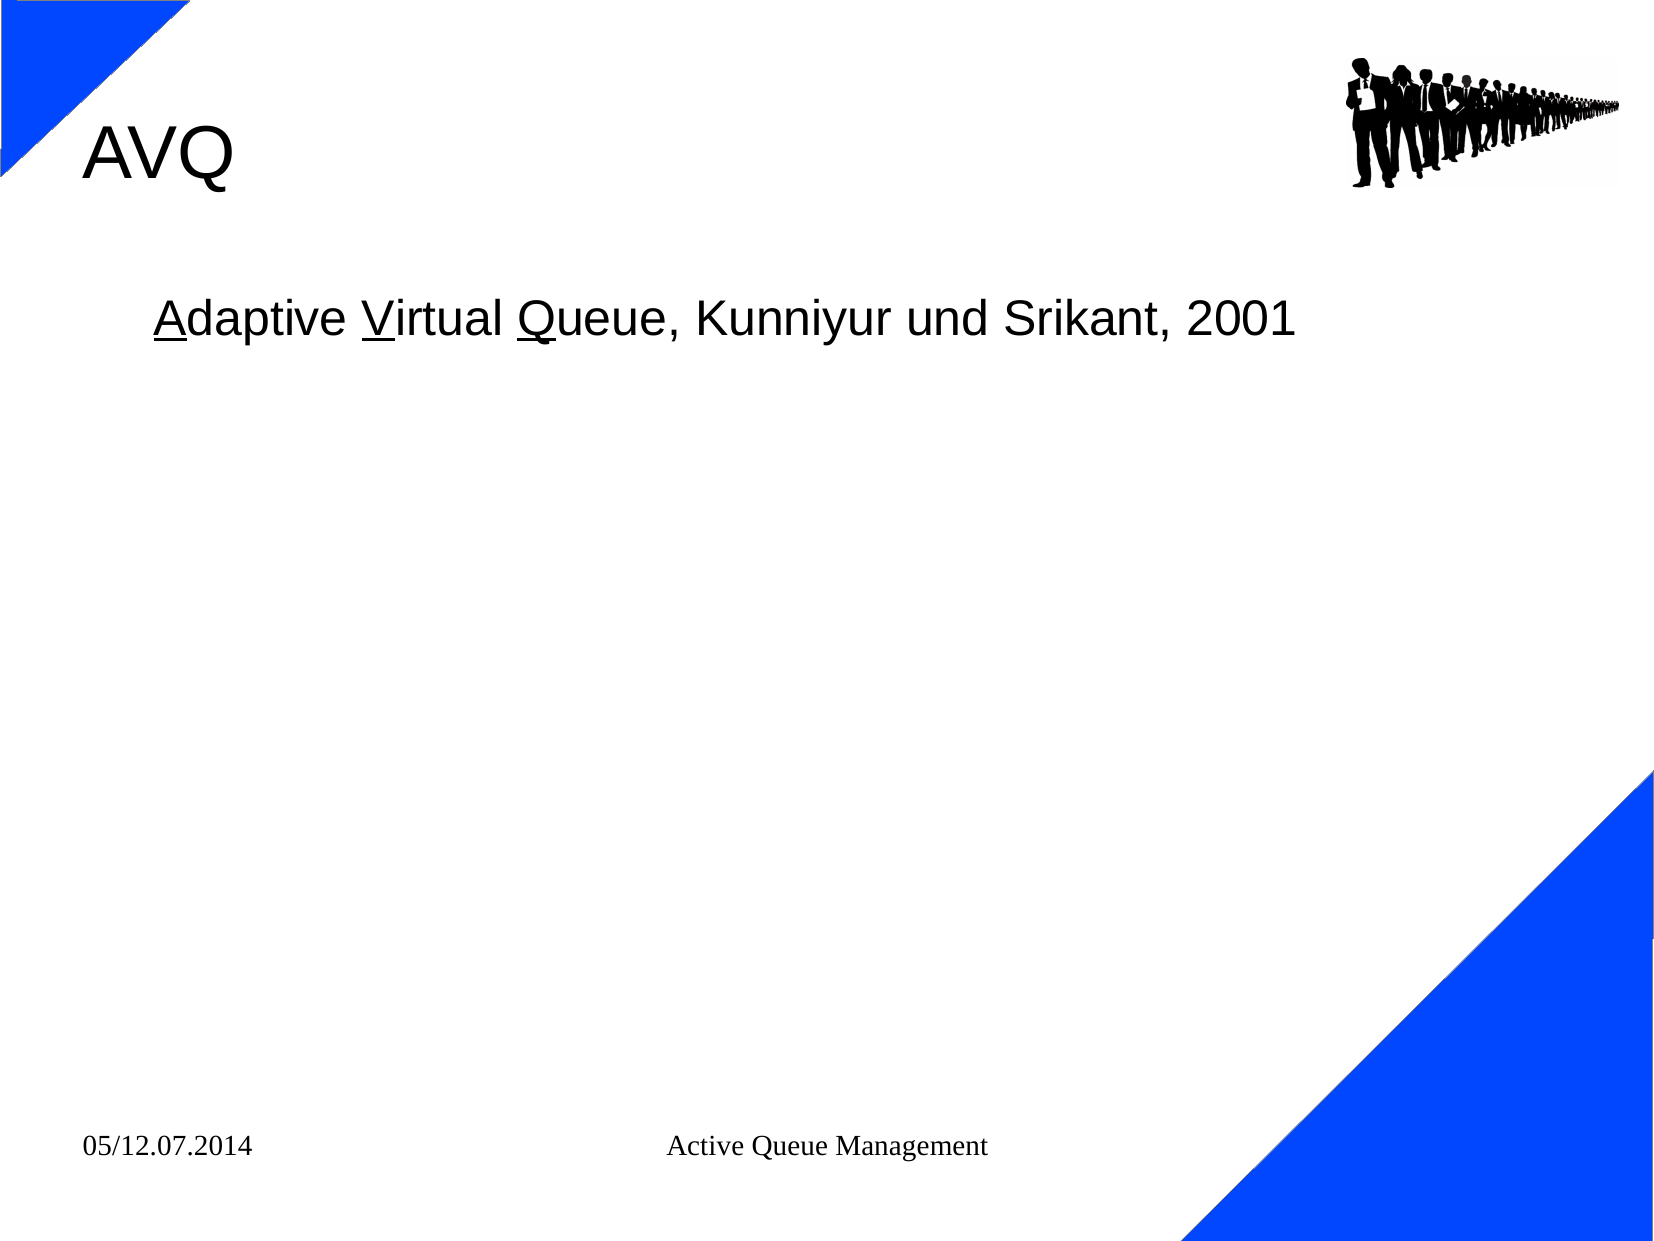

# AVQ
Adaptive Virtual Queue, Kunniyur und Srikant, 2001
05/12.07.2014
Active Queue Management
40